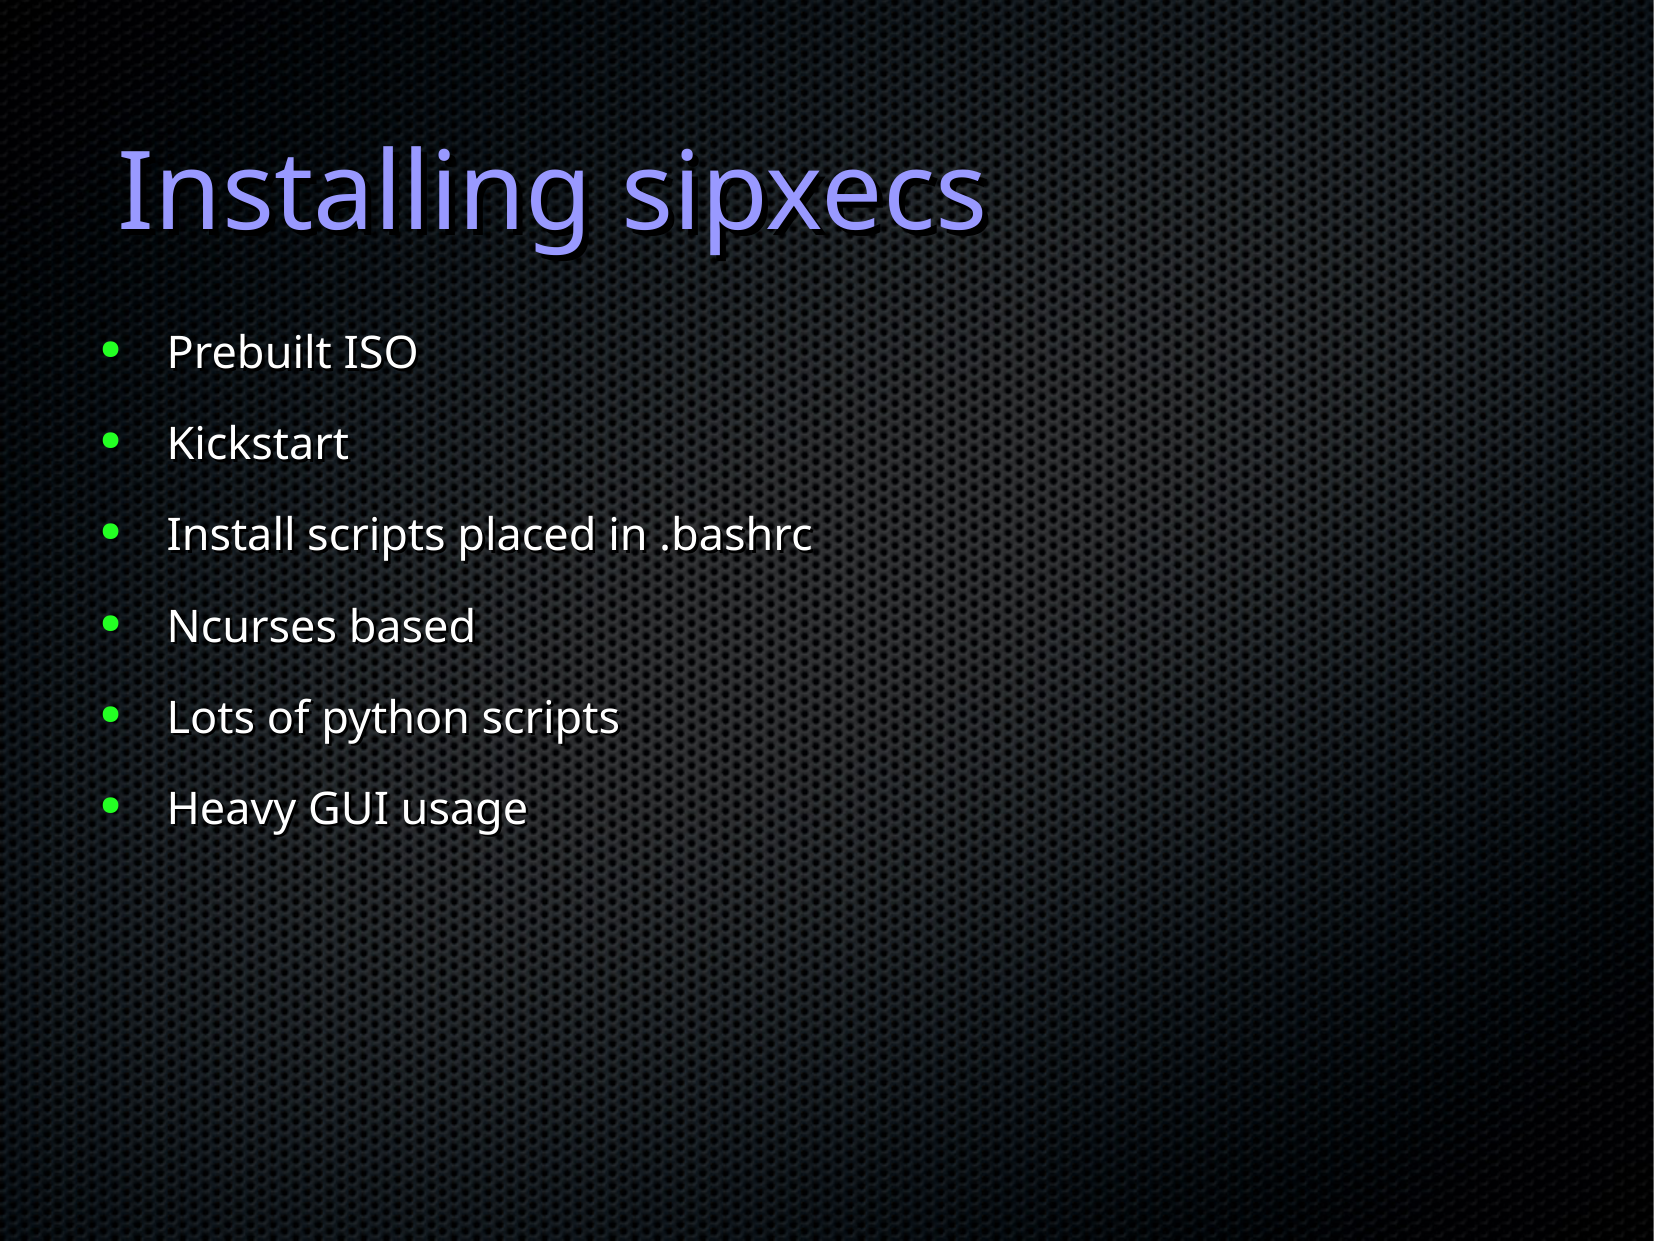

# Installing sipxecs
Prebuilt ISO
Kickstart
Install scripts placed in .bashrc
Ncurses based
Lots of python scripts
Heavy GUI usage